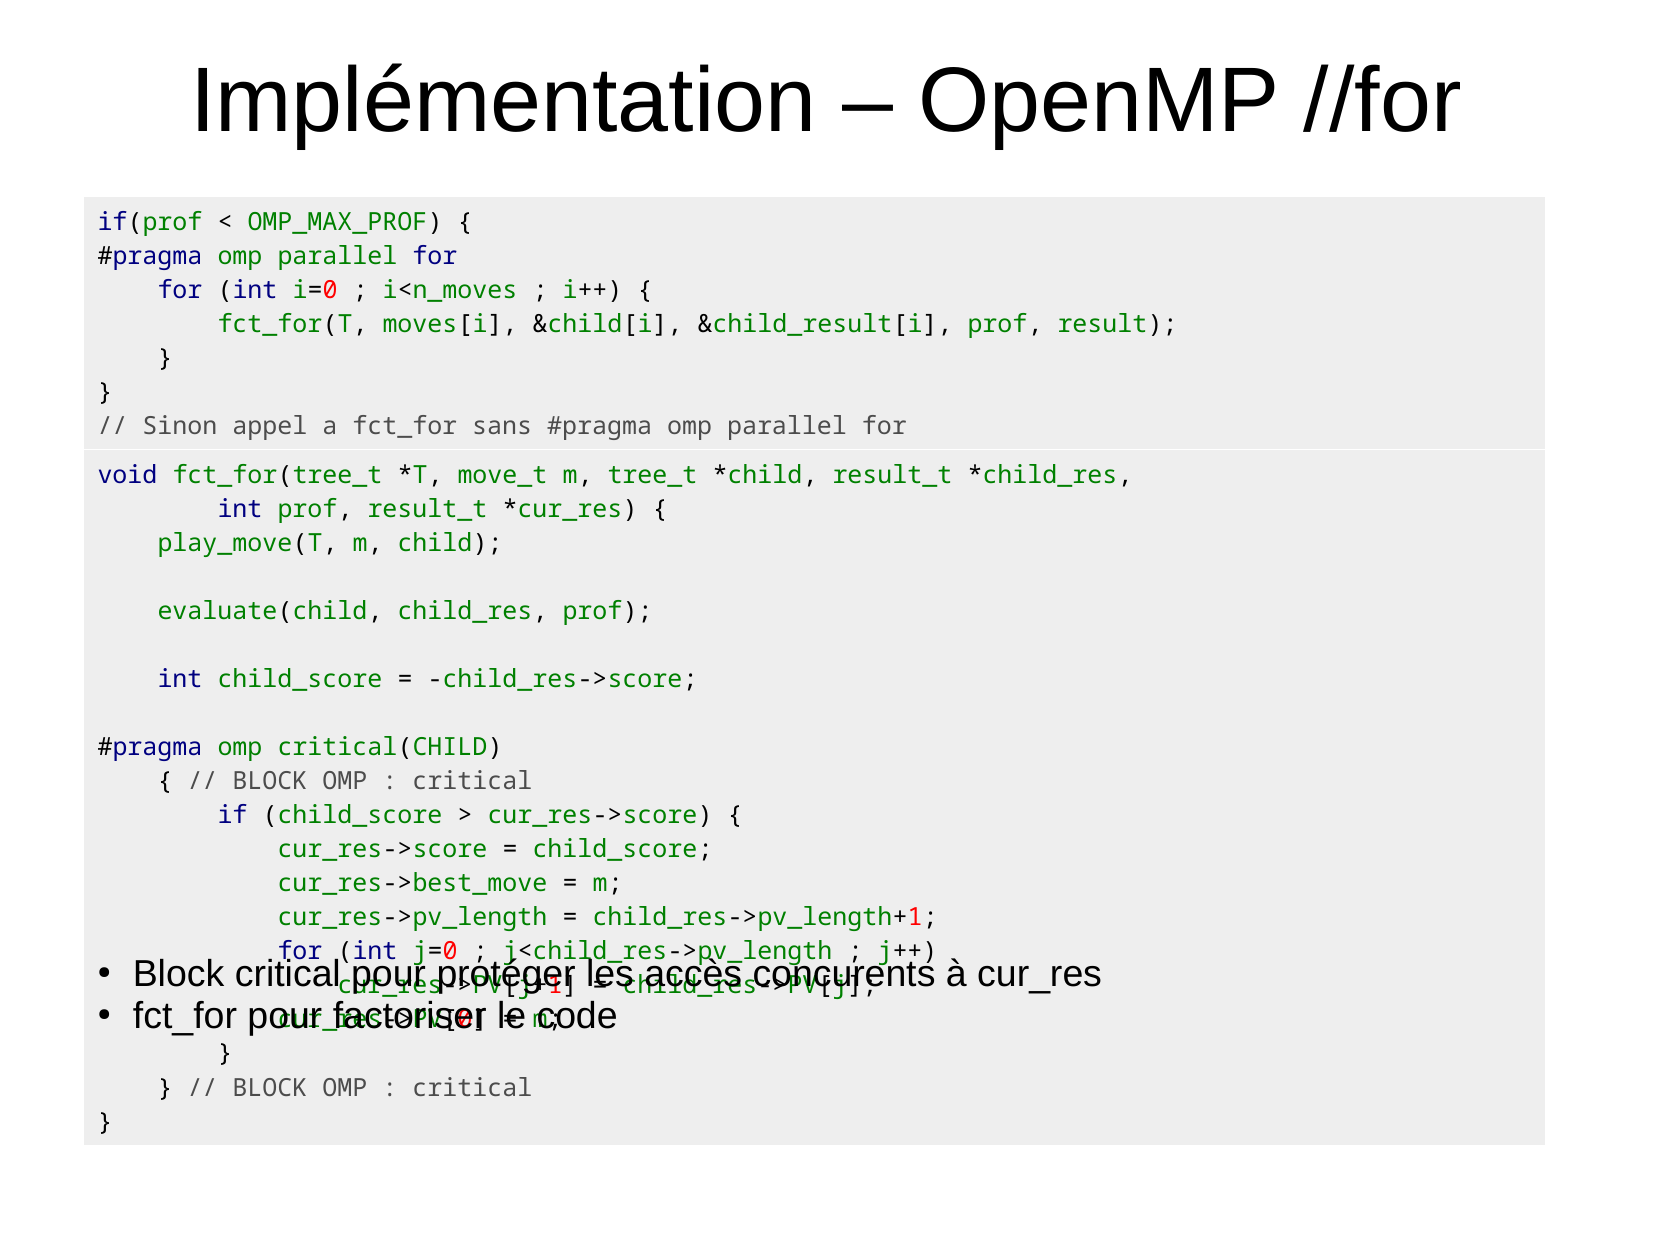

# Implémentation – OpenMP //for
| if(prof < OMP\_MAX\_PROF) { #pragma omp parallel for for (int i=0 ; i<n\_moves ; i++) { fct\_for(T, moves[i], &child[i], &child\_result[i], prof, result); } } // Sinon appel a fct\_for sans #pragma omp parallel for |
| --- |
| void fct\_for(tree\_t \*T, move\_t m, tree\_t \*child, result\_t \*child\_res, int prof, result\_t \*cur\_res) { play\_move(T, m, child); evaluate(child, child\_res, prof); int child\_score = -child\_res->score; #pragma omp critical(CHILD) { // BLOCK OMP : critical if (child\_score > cur\_res->score) { cur\_res->score = child\_score; cur\_res->best\_move = m; cur\_res->pv\_length = child\_res->pv\_length+1; for (int j=0 ; j<child\_res->pv\_length ; j++) cur\_res->PV[j+1] = child\_res->PV[j]; cur\_res->PV[0] = m; } } // BLOCK OMP : critical } |
Block critical pour protéger les accès concurents à cur_res
fct_for pour factoriser le code